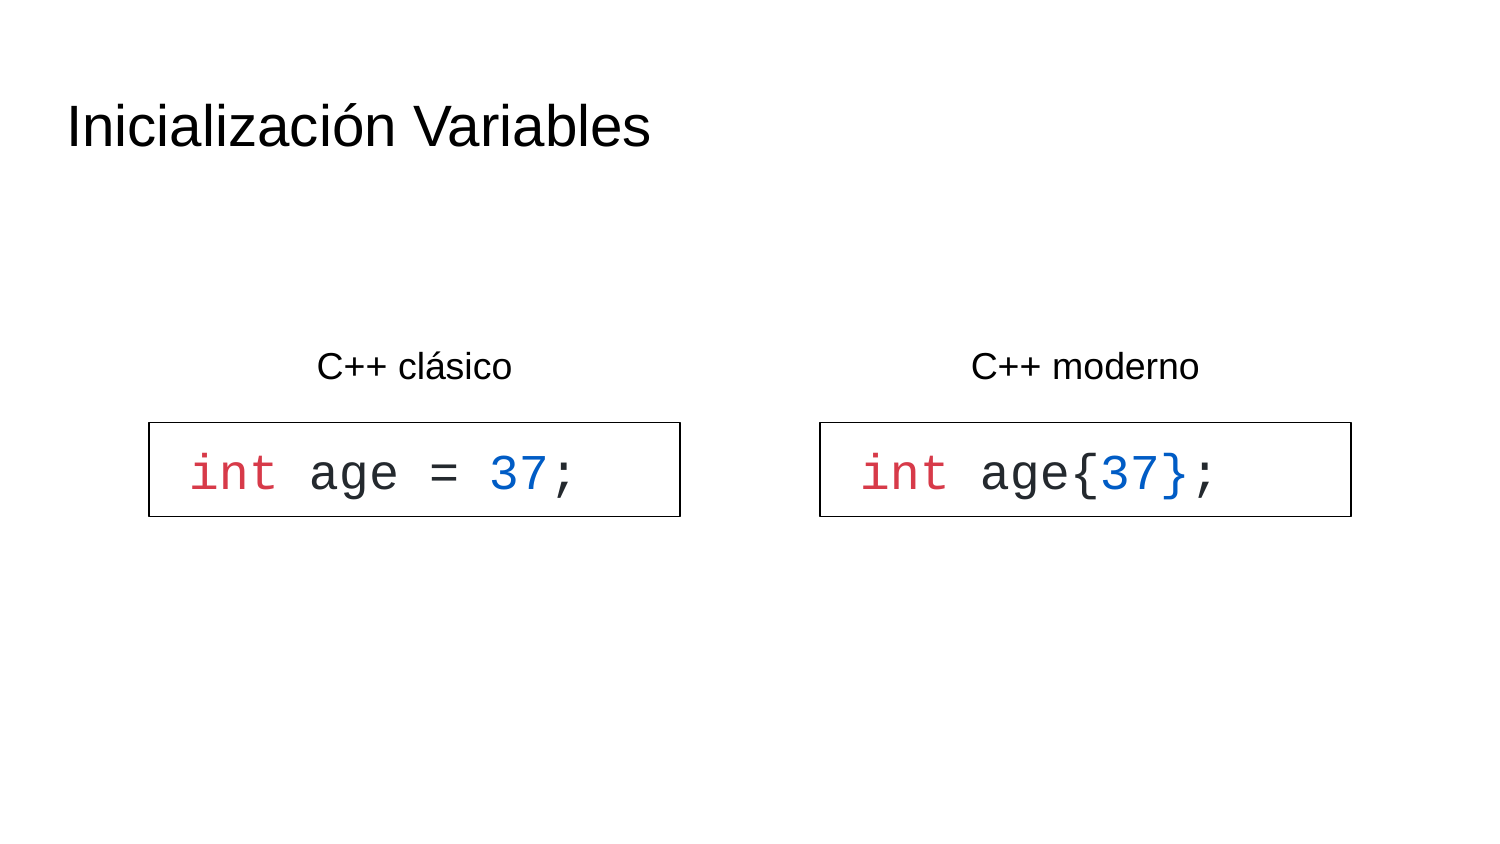

# Inicialización Variables
C++ clásico
C++ moderno
int age = 37;
int age{37};